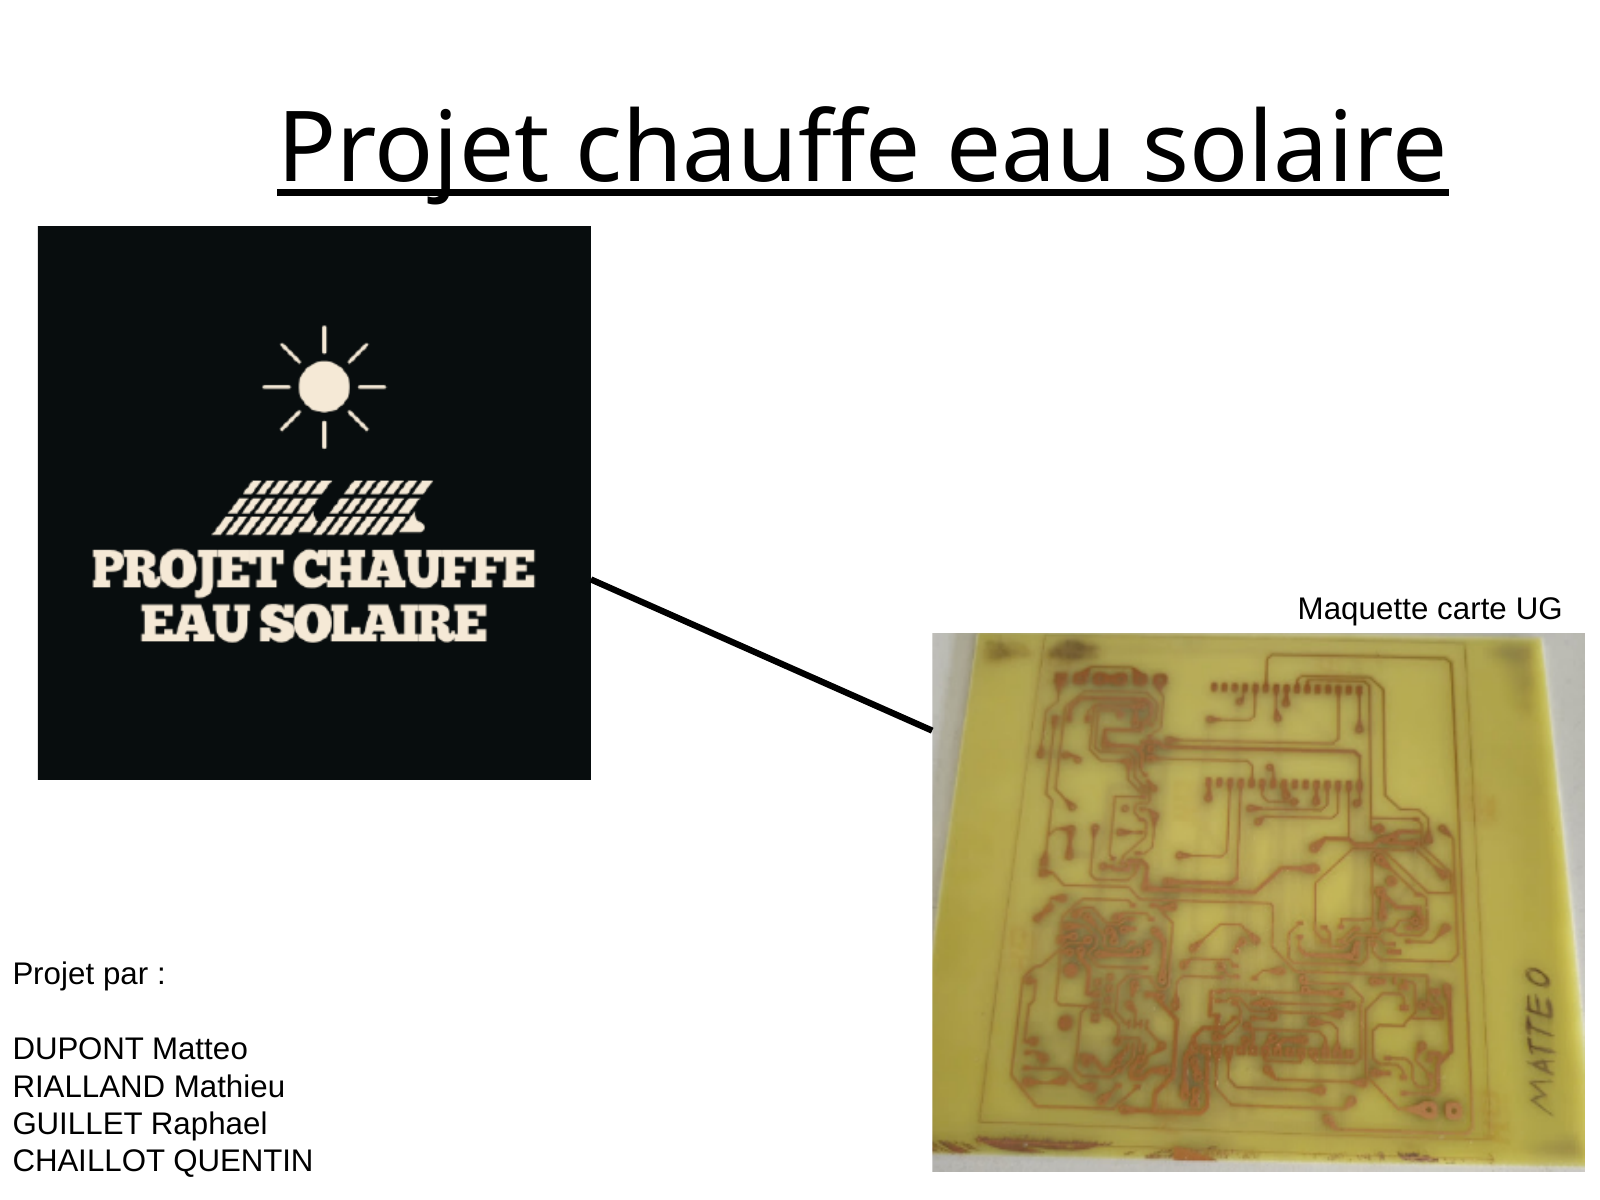

Projet chauffe eau solaire
Maquette carte UG
Projet par :
DUPONT Matteo
RIALLAND Mathieu
GUILLET Raphael
CHAILLOT QUENTIN